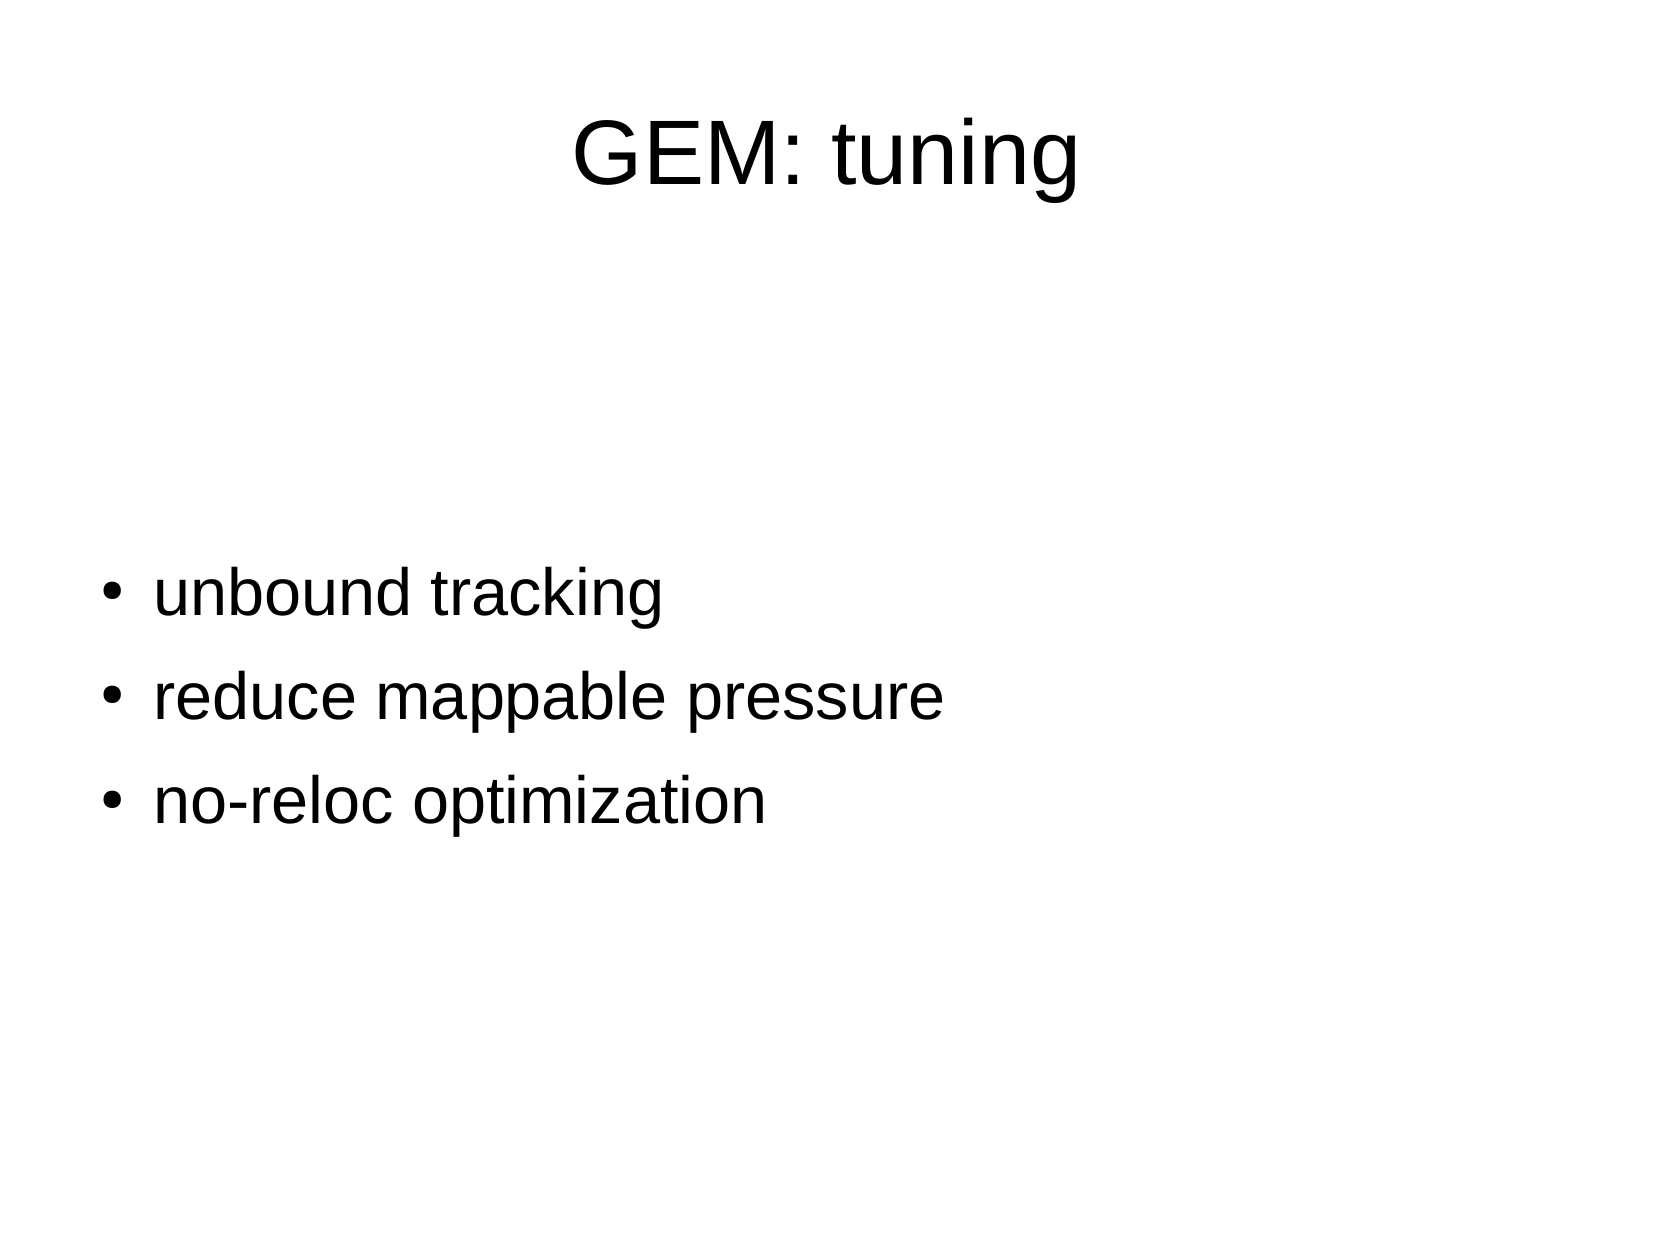

# GEM: tuning
unbound tracking
reduce mappable pressure
no-reloc optimization